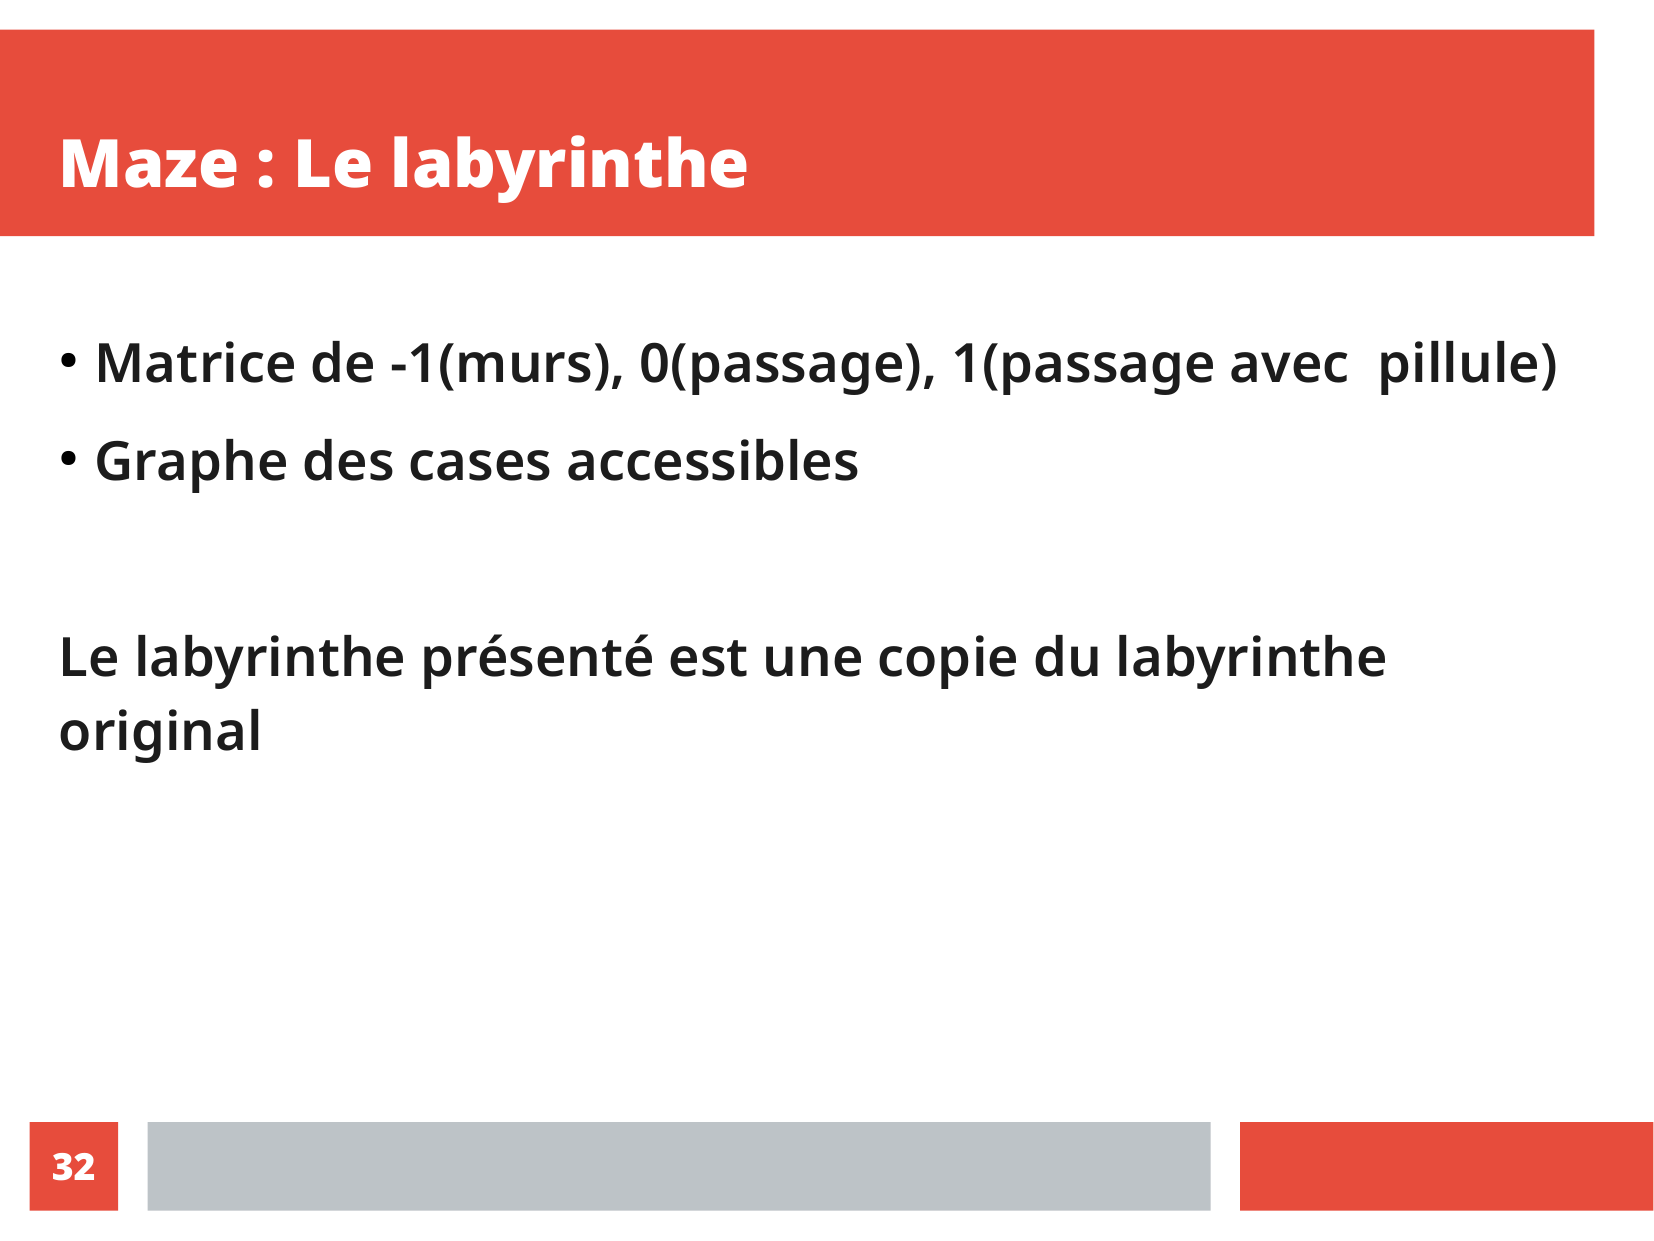

# Maze : Le labyrinthe
Matrice de -1(murs), 0(passage), 1(passage avec pillule)
Graphe des cases accessibles
Le labyrinthe présenté est une copie du labyrinthe original
32